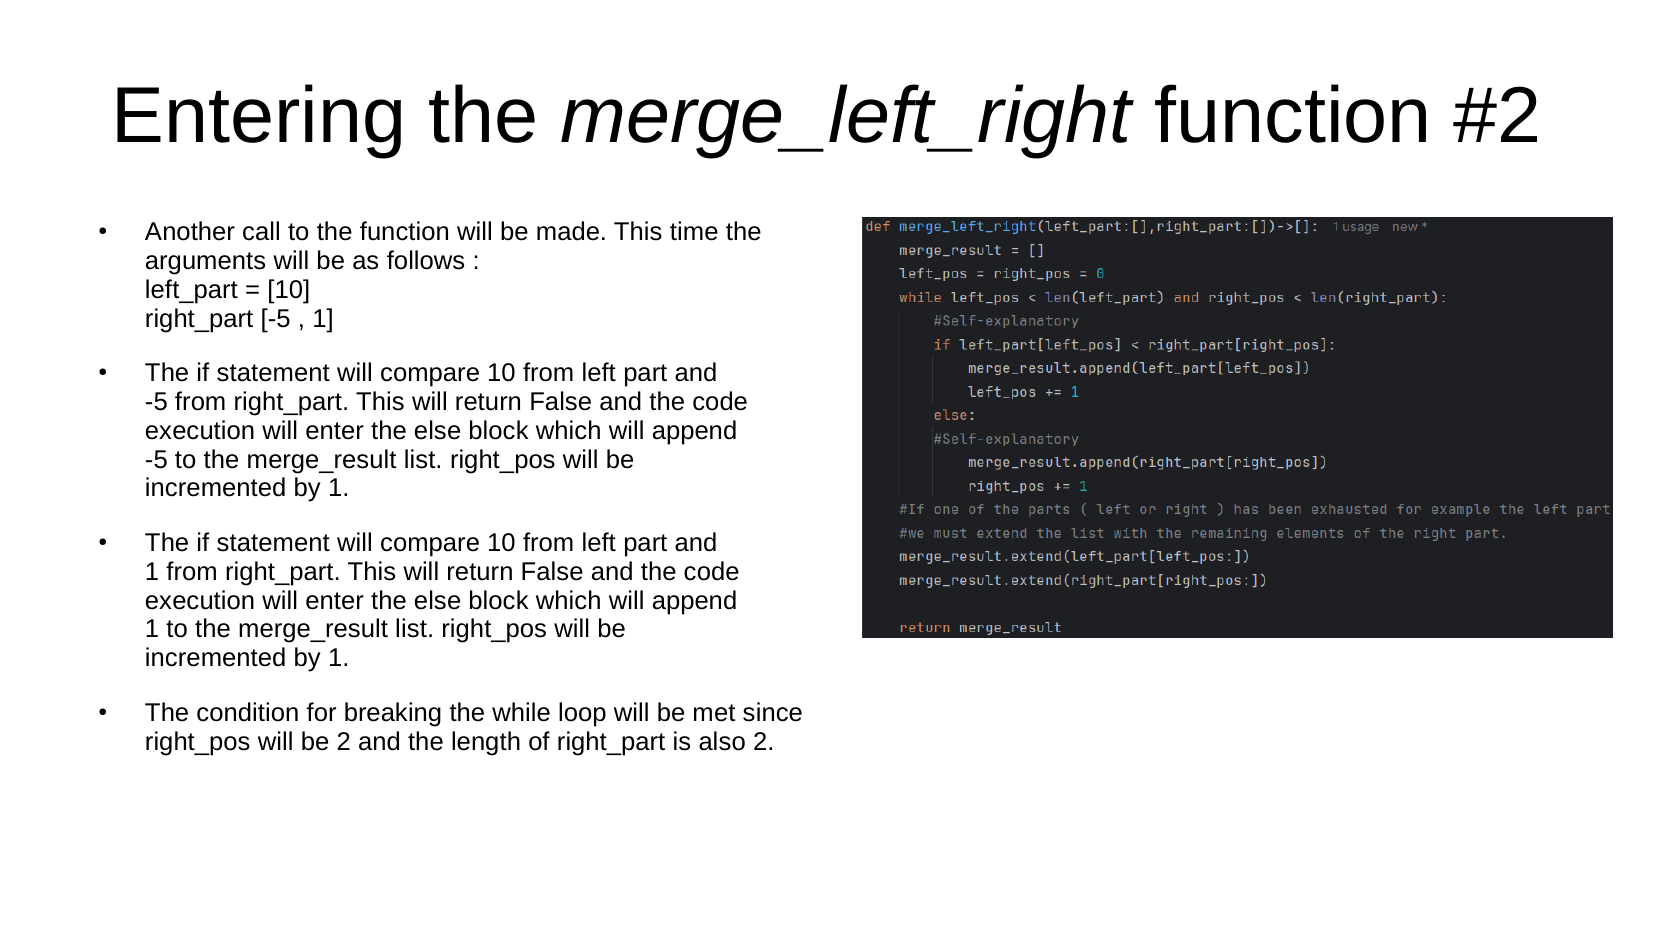

# Entering the merge_left_right function #2
Another call to the function will be made. This time the
arguments will be as follows :
left_part = [10]
right_part [-5 , 1]
The if statement will compare 10 from left part and
-5 from right_part. This will return False and the code
execution will enter the else block which will append
-5 to the merge_result list. right_pos will be
incremented by 1.
The if statement will compare 10 from left part and
1 from right_part. This will return False and the code
execution will enter the else block which will append
1 to the merge_result list. right_pos will be
incremented by 1.
The condition for breaking the while loop will be met since
right_pos will be 2 and the length of right_part is also 2.